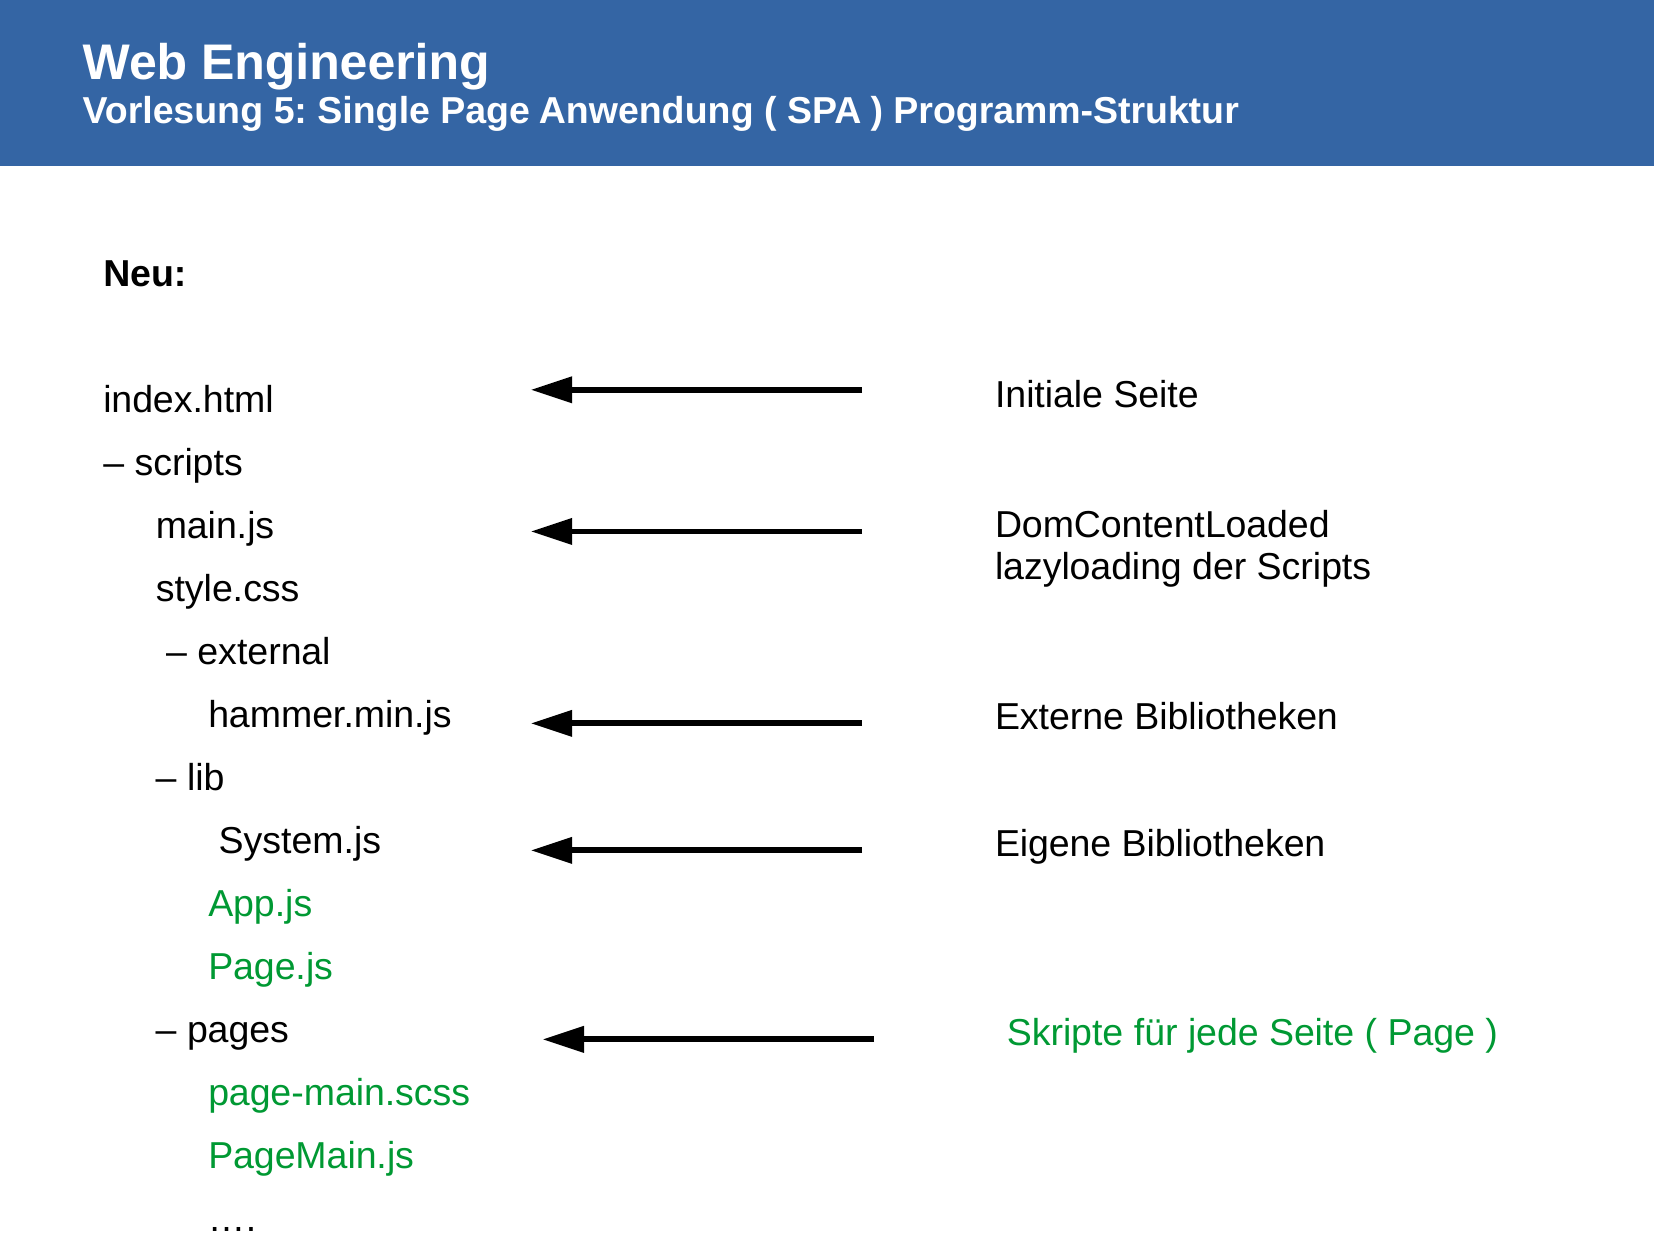

# Web Engineering Vorlesung 5: Single Page Anwendung ( SPA ) Programm-Struktur
Neu:
index.html
– scripts
 main.js
 style.css
 – external
 hammer.min.js
 – lib
 System.js
 App.js
 Page.js
 – pages
 page-main.scss
 PageMain.js
 ….
Initiale Seite
DomContentLoaded
lazyloading der Scripts
Externe Bibliotheken
Eigene Bibliotheken
Skripte für jede Seite ( Page )